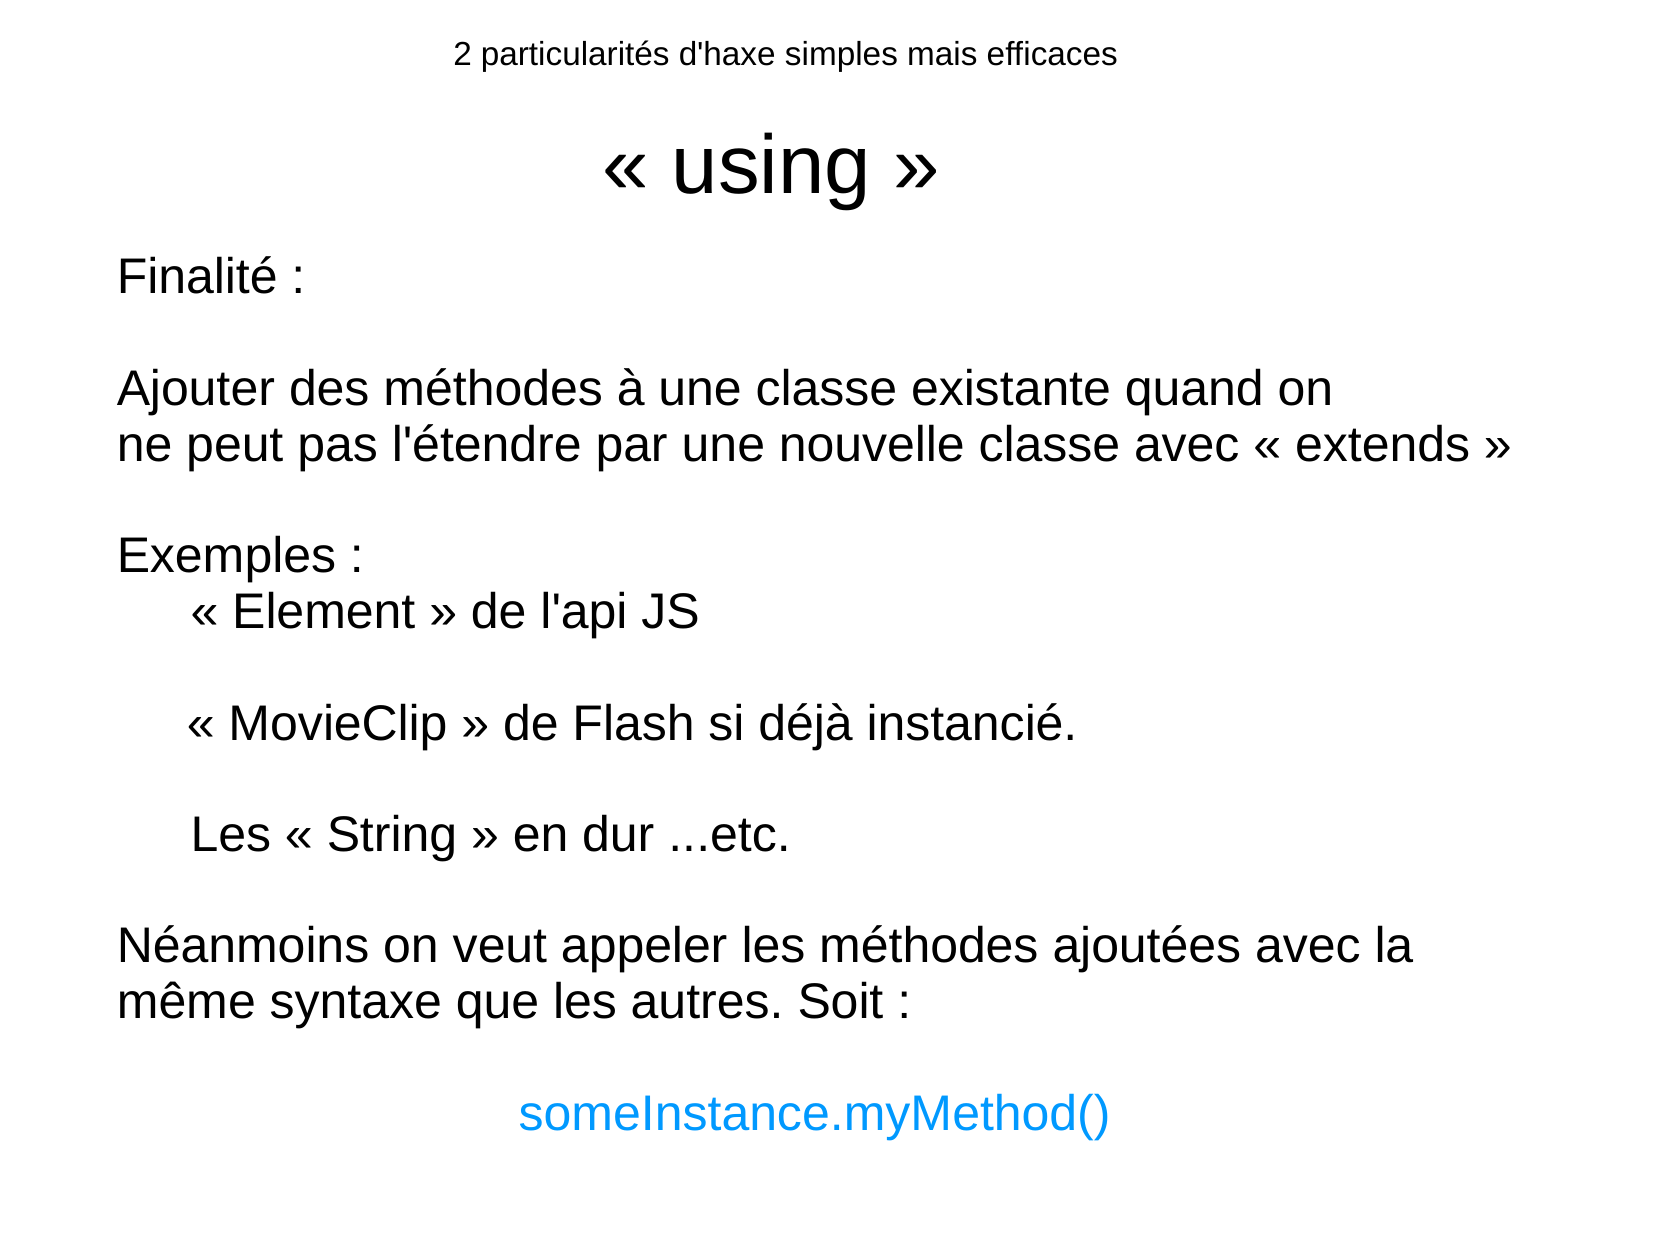

2 particularités d'haxe simples mais efficaces
« using »
Finalité :
Ajouter des méthodes à une classe existante quand on
ne peut pas l'étendre par une nouvelle classe avec « extends »
Exemples :
	« Element » de l'api JS
 « MovieClip » de Flash si déjà instancié.
	Les « String » en dur ...etc.
Néanmoins on veut appeler les méthodes ajoutées avec la même syntaxe que les autres. Soit :
someInstance.myMethod()